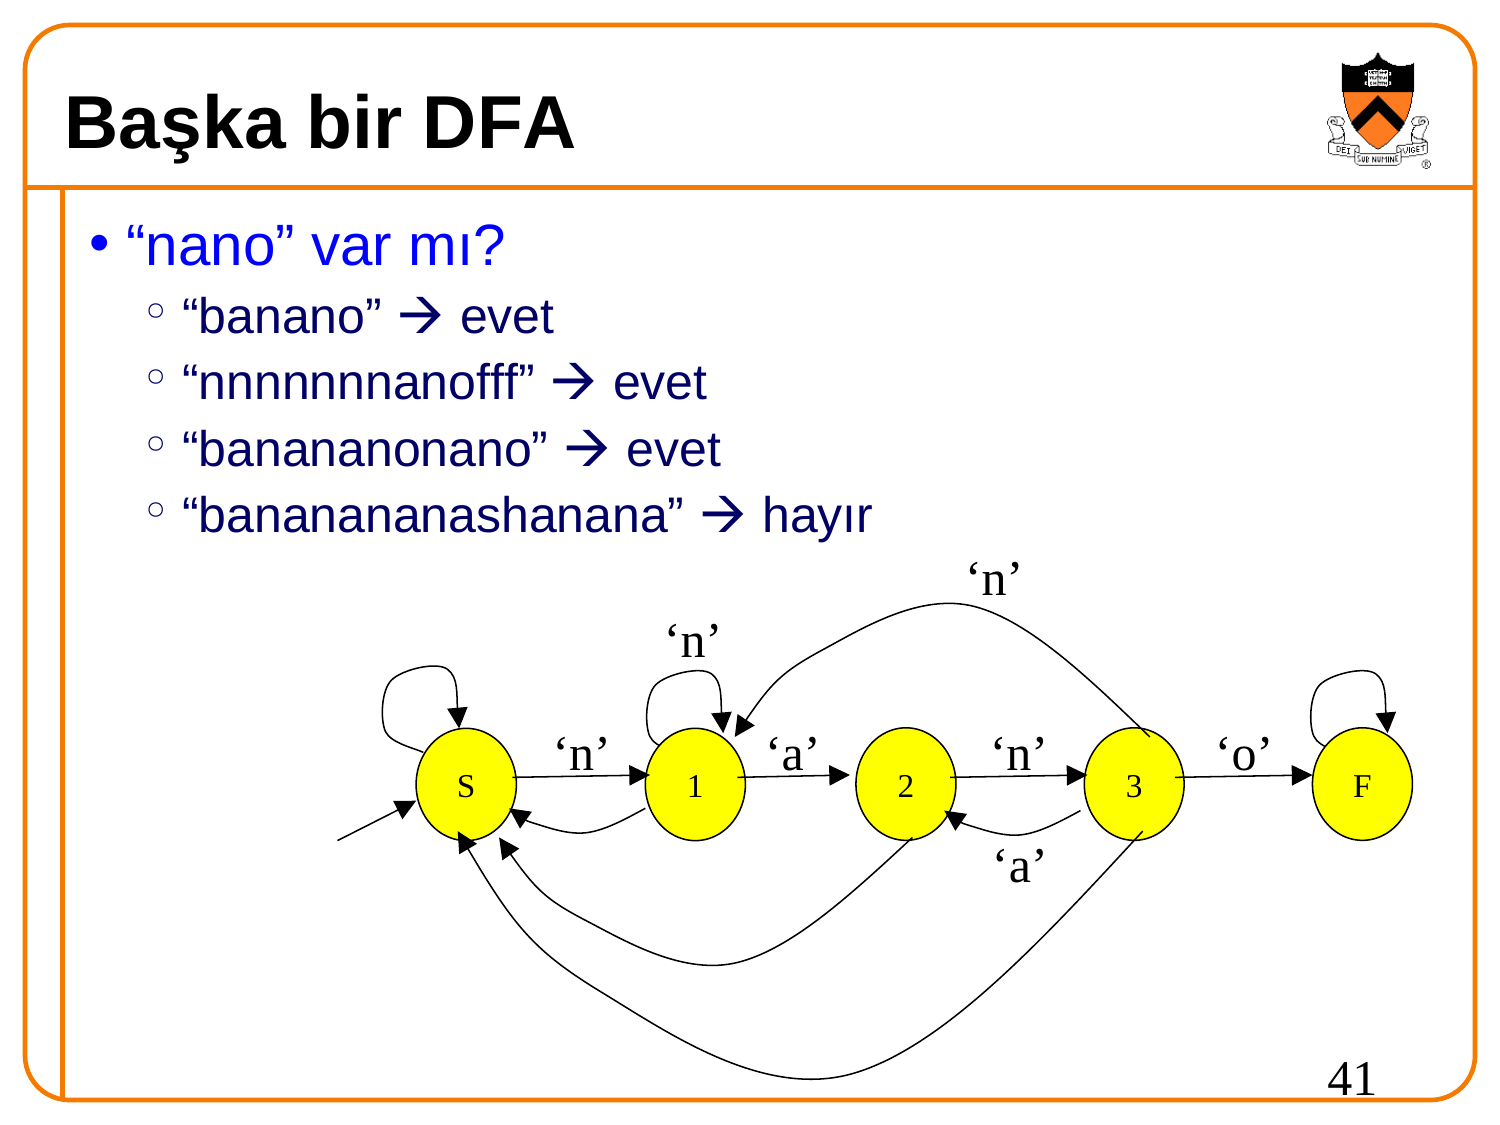

# Başka bir DFA
“nano” var mı?
“banano”  evet
“nnnnnnnanofff”  evet
“banananonano”  evet
“bananananashanana”  hayır
‘n’
‘n’
‘n’
‘a’
‘n’
‘o’
2
3
F
S
1
‘a’
41